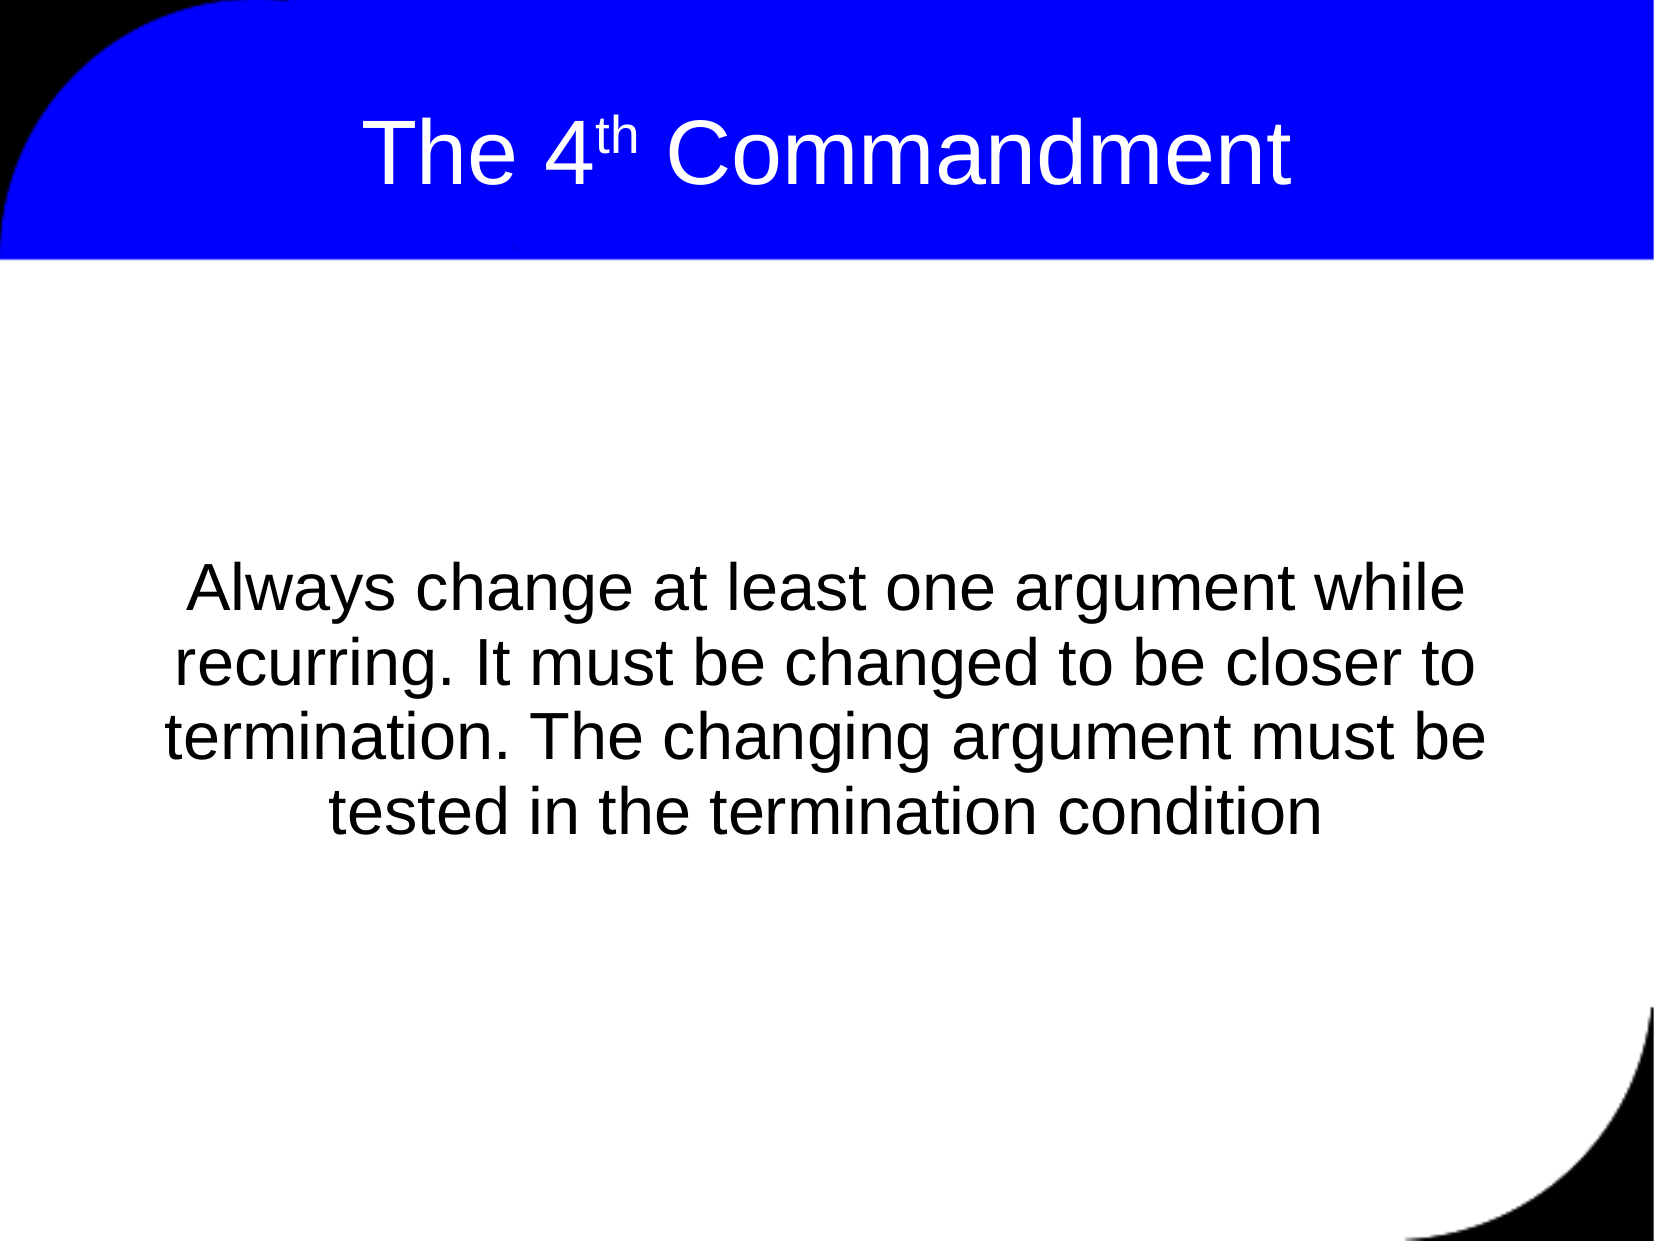

# The 4th Commandment
Always change at least one argument while recurring. It must be changed to be closer to termination. The changing argument must be tested in the termination condition